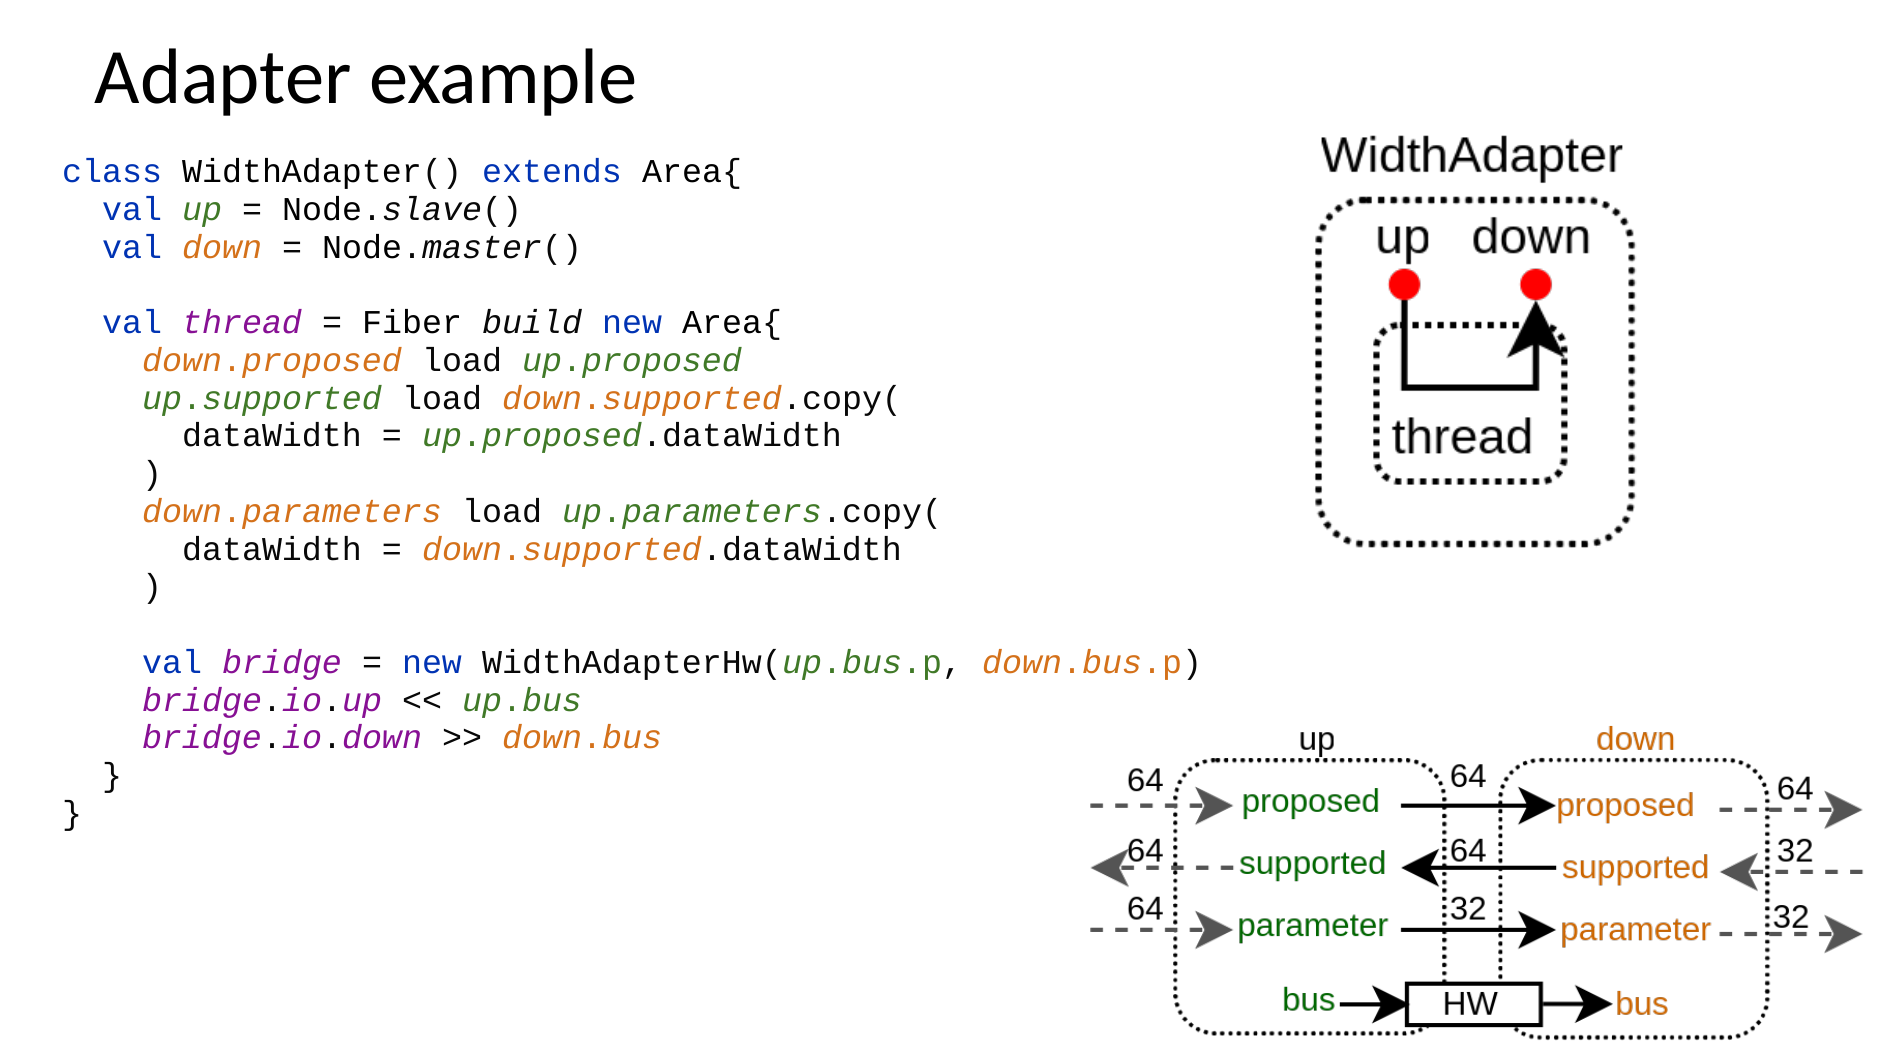

# Adapter example
class WidthAdapter() extends Area{
 val up = Node.slave()
 val down = Node.master()
 val thread = Fiber build new Area{
 down.proposed load up.proposed
 up.supported load down.supported.copy(
 dataWidth = up.proposed.dataWidth
 )
 down.parameters load up.parameters.copy(
 dataWidth = down.supported.dataWidth
 )
 val bridge = new WidthAdapterHw(up.bus.p, down.bus.p)
 bridge.io.up << up.bus
 bridge.io.down >> down.bus
 }
}